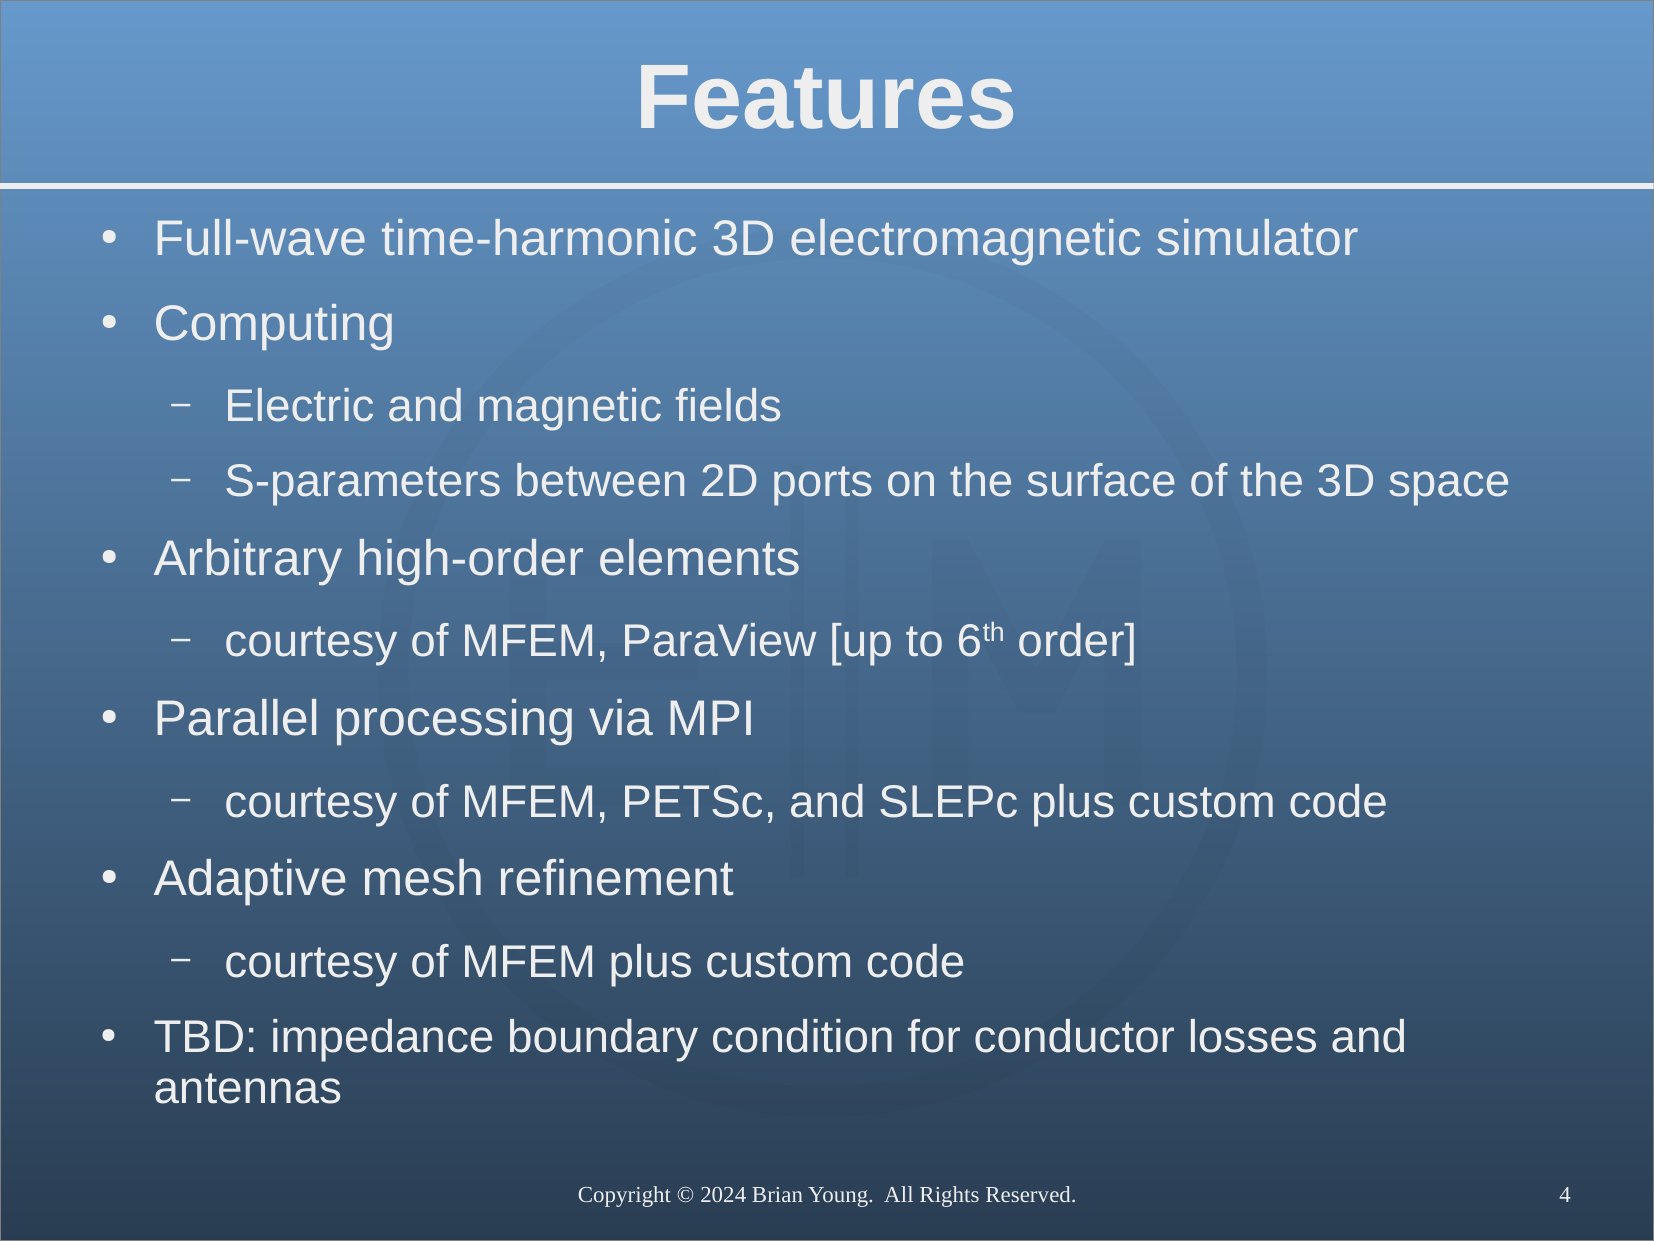

# Features
Full-wave time-harmonic 3D electromagnetic simulator
Computing
Electric and magnetic fields
S-parameters between 2D ports on the surface of the 3D space
Arbitrary high-order elements
courtesy of MFEM, ParaView [up to 6th order]
Parallel processing via MPI
courtesy of MFEM, PETSc, and SLEPc plus custom code
Adaptive mesh refinement
courtesy of MFEM plus custom code
TBD: impedance boundary condition for conductor losses and antennas
4